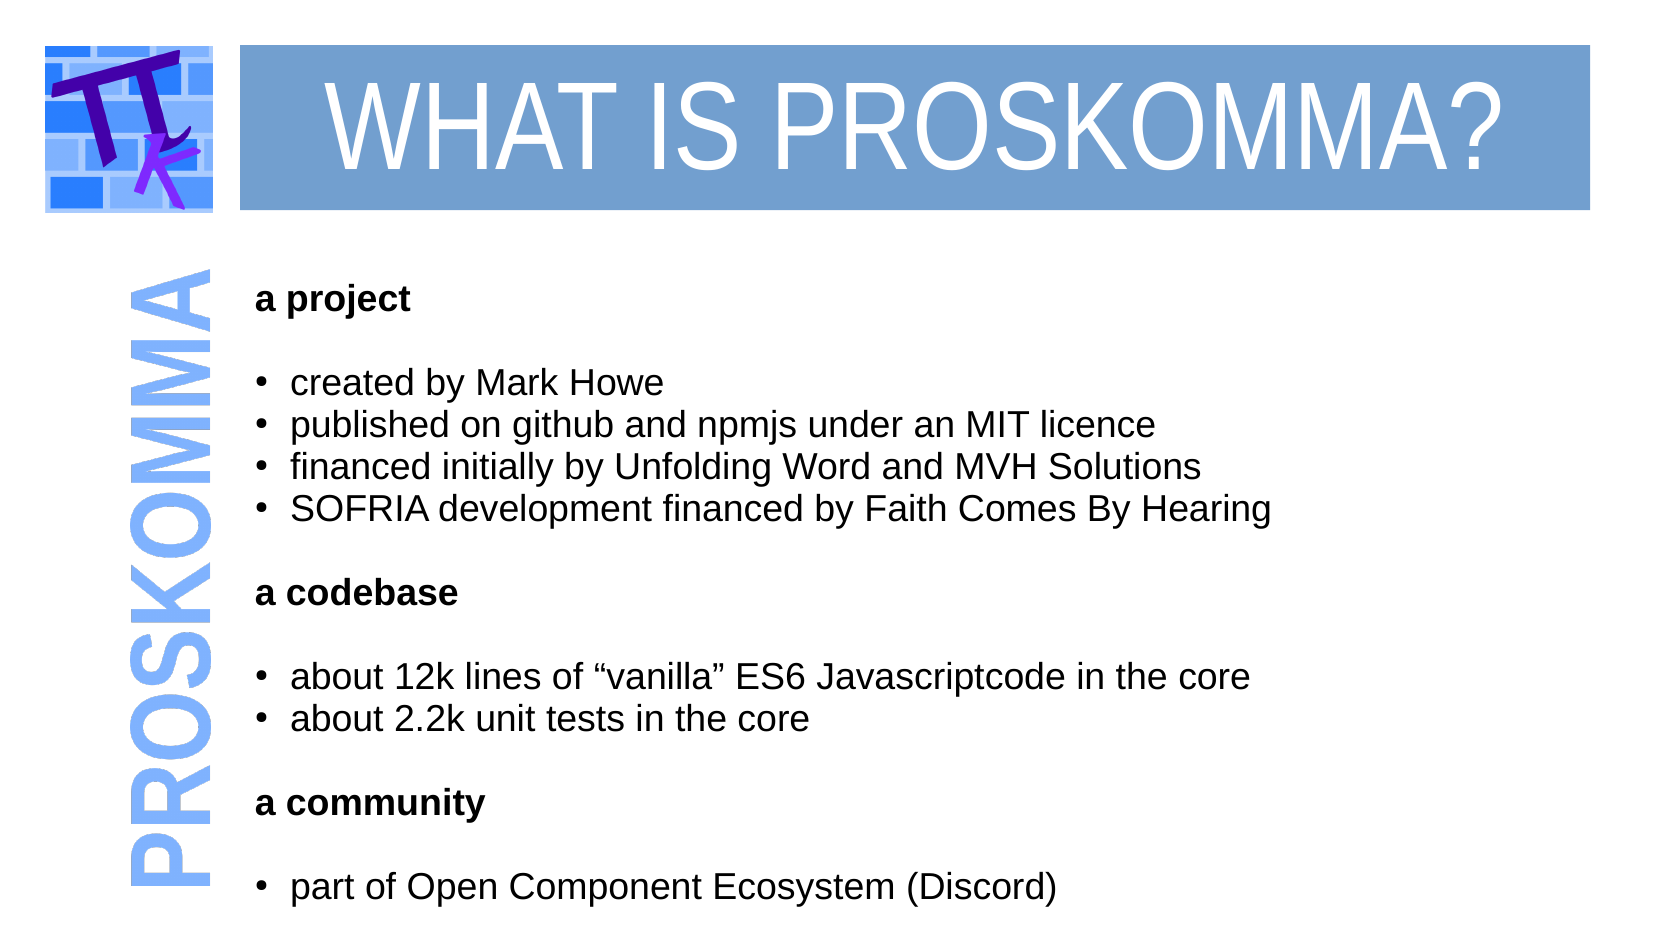

WHAT IS PROSKOMMA?
a project
created by Mark Howe
published on github and npmjs under an MIT licence
financed initially by Unfolding Word and MVH Solutions
SOFRIA development financed by Faith Comes By Hearing
a codebase
about 12k lines of “vanilla” ES6 Javascriptcode in the core
about 2.2k unit tests in the core
a community
part of Open Component Ecosystem (Discord)